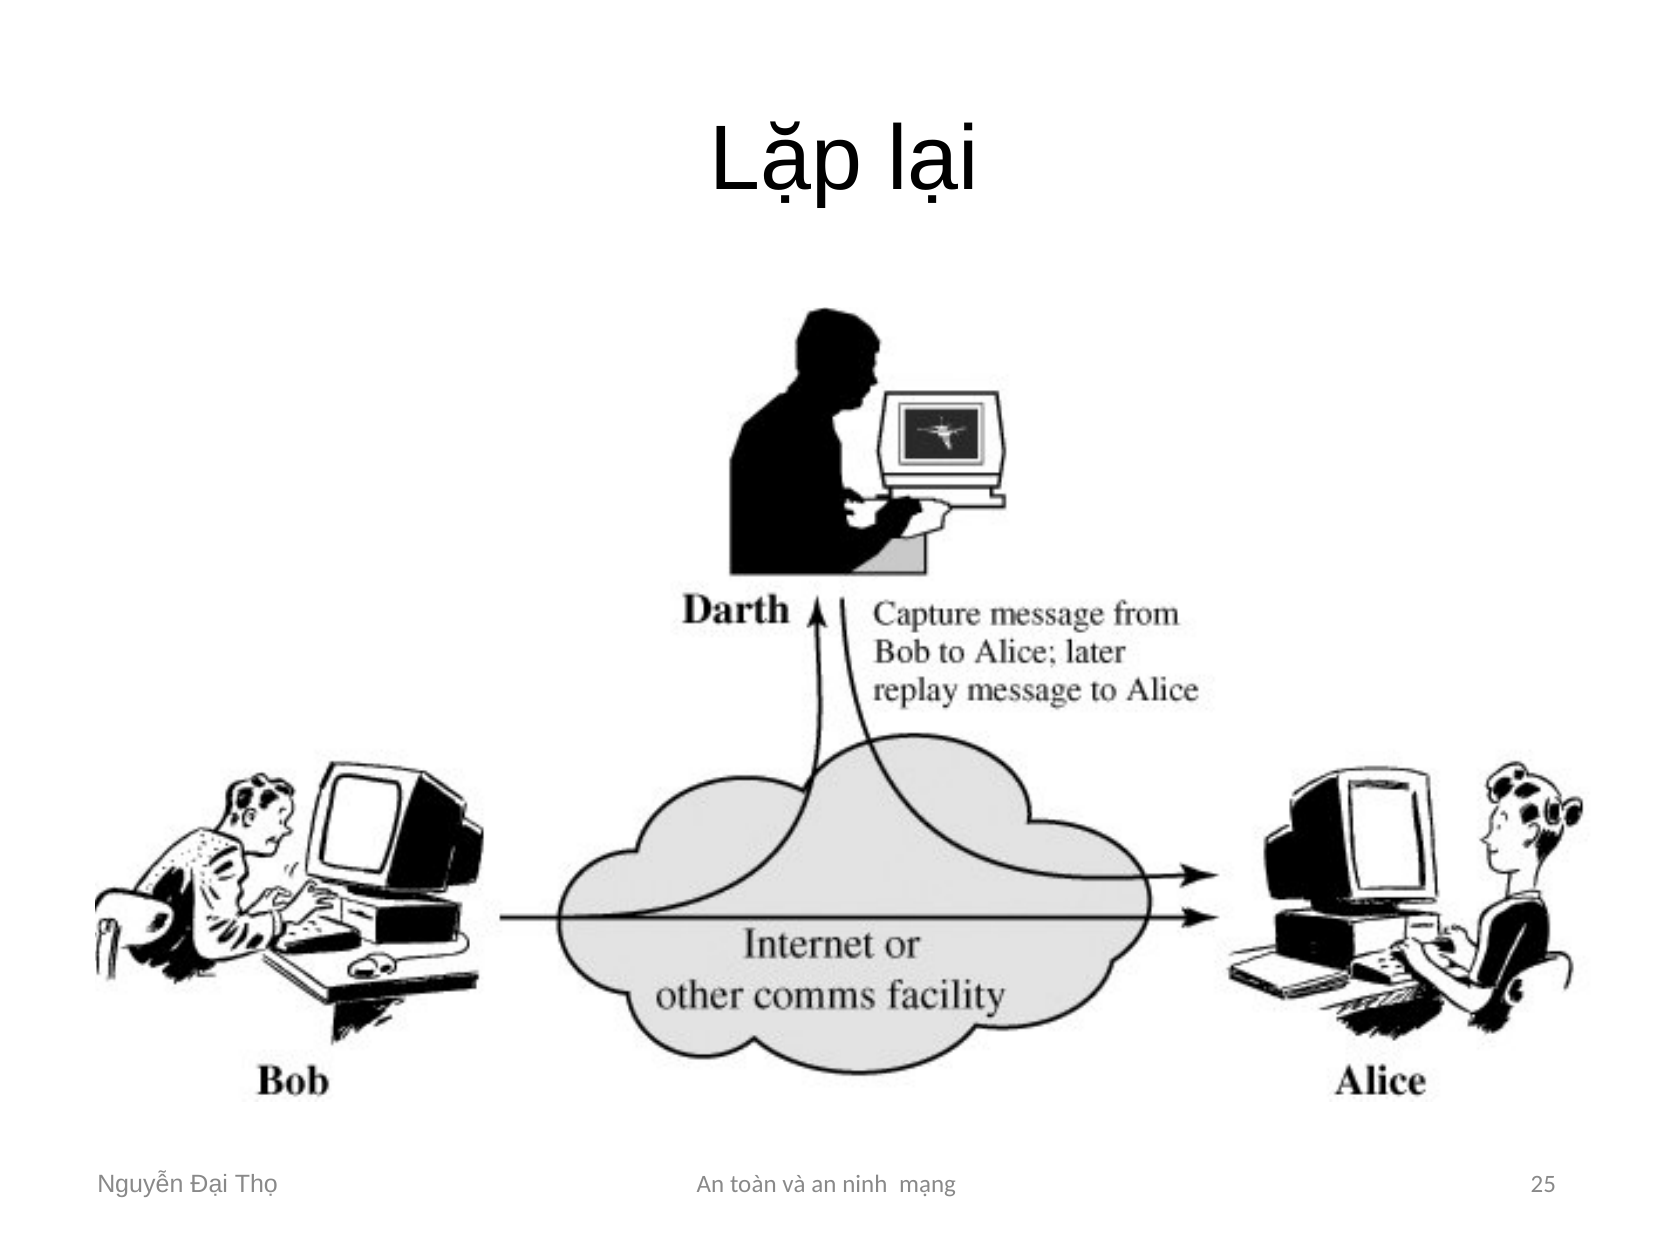

# Lặp lại
Nguyễn Đại Thọ
An toàn và an ninh mạng